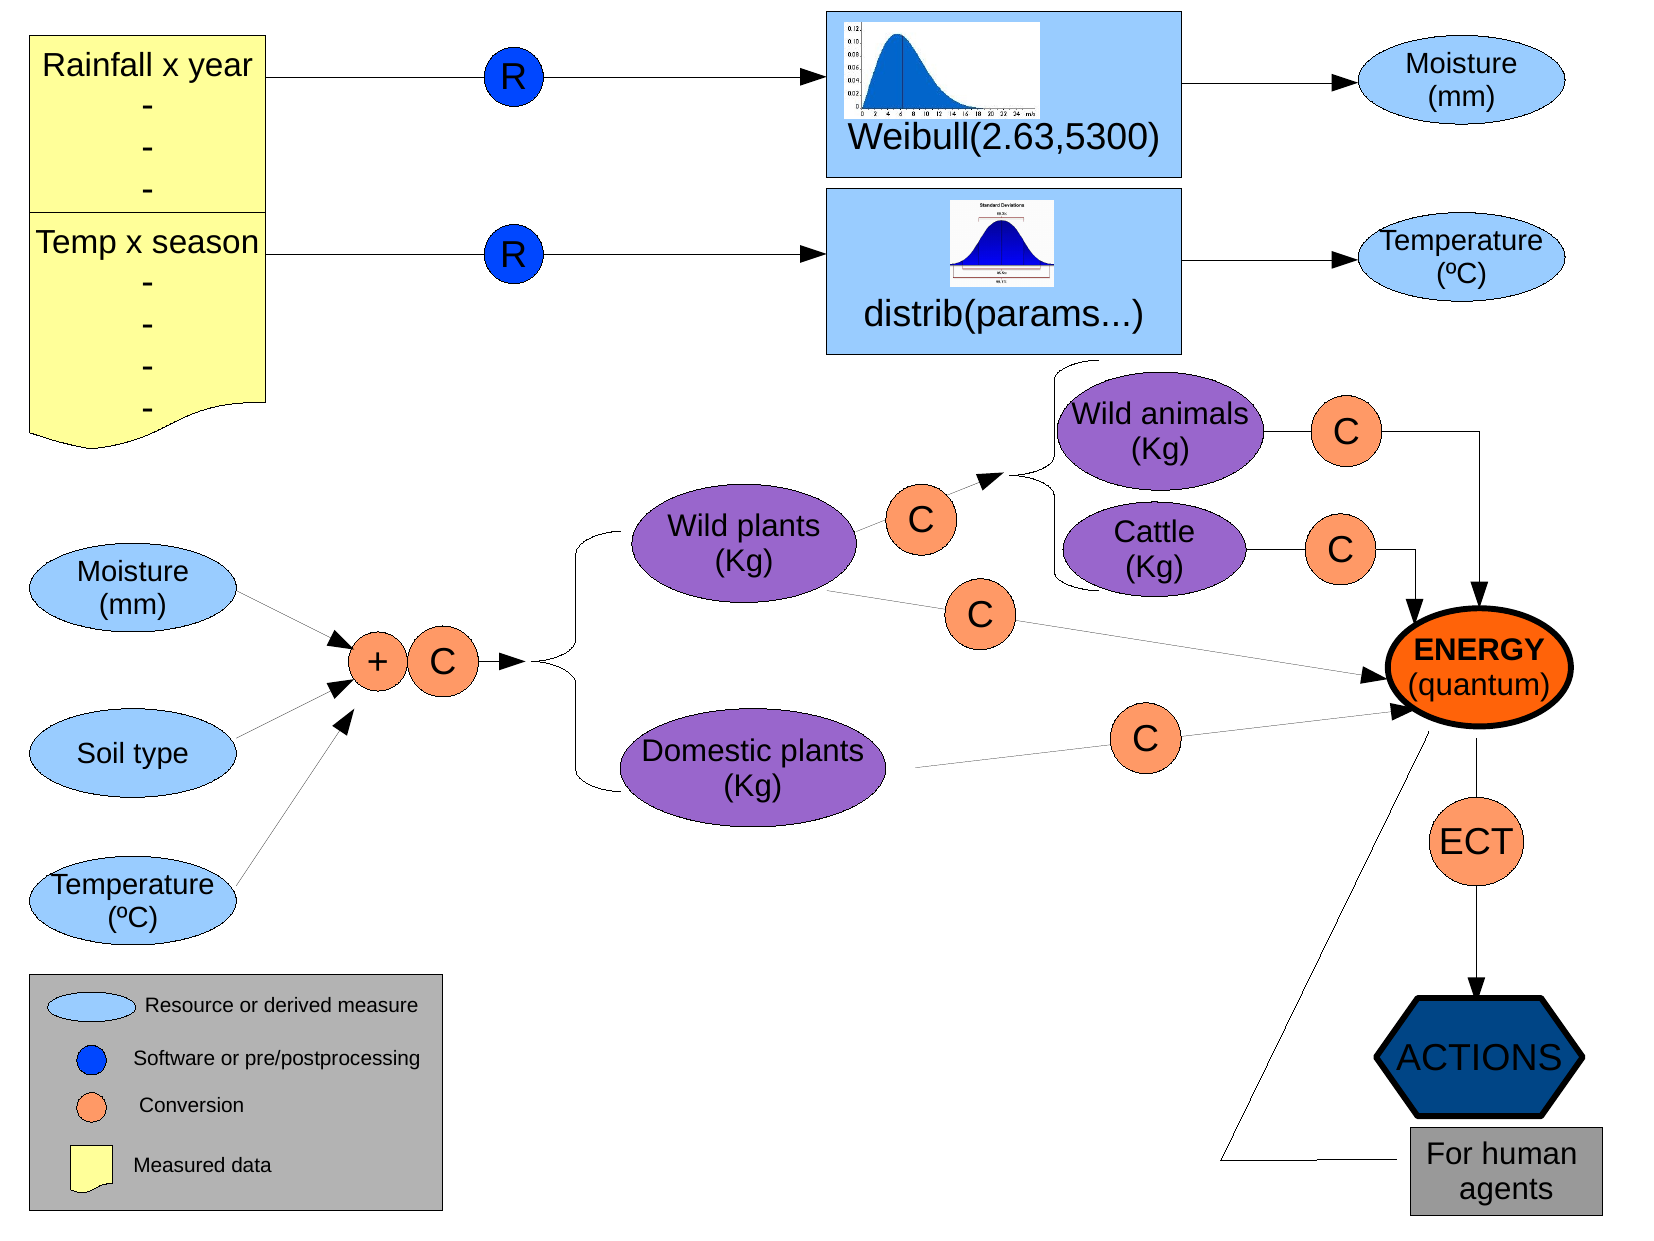

Weibull(2.63,5300)
Rainfall x year
-
-
-
-
Moisture
(mm)
R
distrib(params...)
Temp x season
-
-
-
-
Temperature
(ºC)
R
Wild animals
(Kg)
C
Wild plants
(Kg)
C
Cattle
(Kg)
C
Moisture
(mm)
C
ENERGY
(quantum)
C
+
C
Soil type
Domestic plants
(Kg)
ECT
Temperature
(ºC)
Resource or derived measure
ACTIONS
Software or pre/postprocessing
Conversion
For human
agents
Measured data